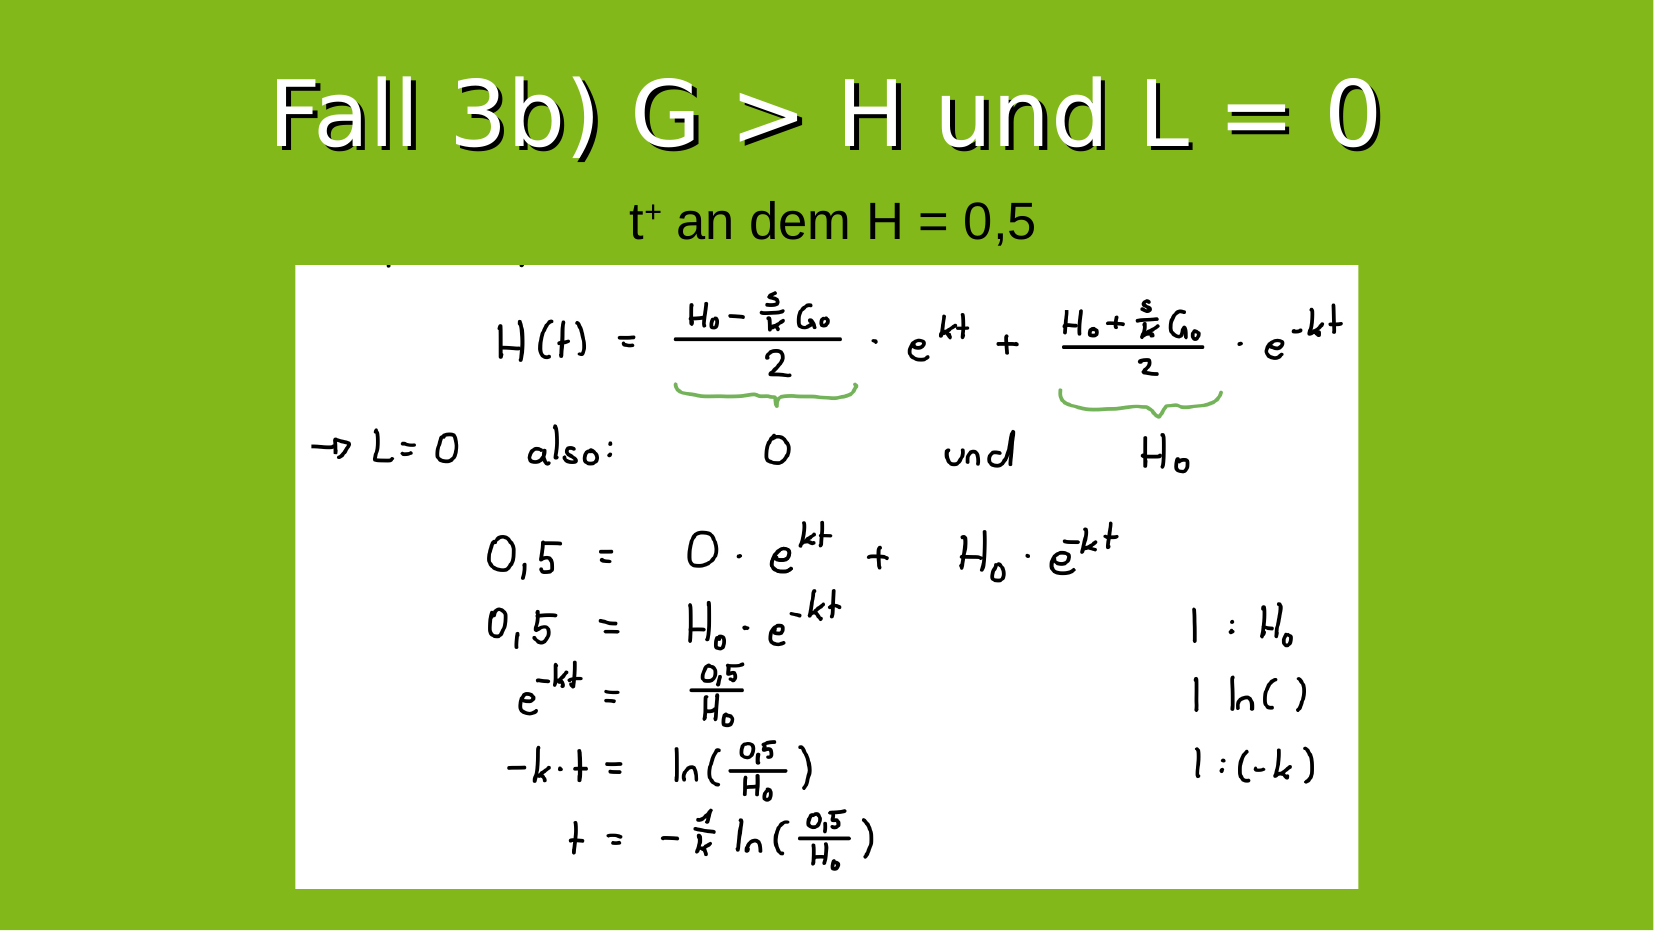

# Fall 3b) G > H und L = 0
t+ an dem H = 0,5